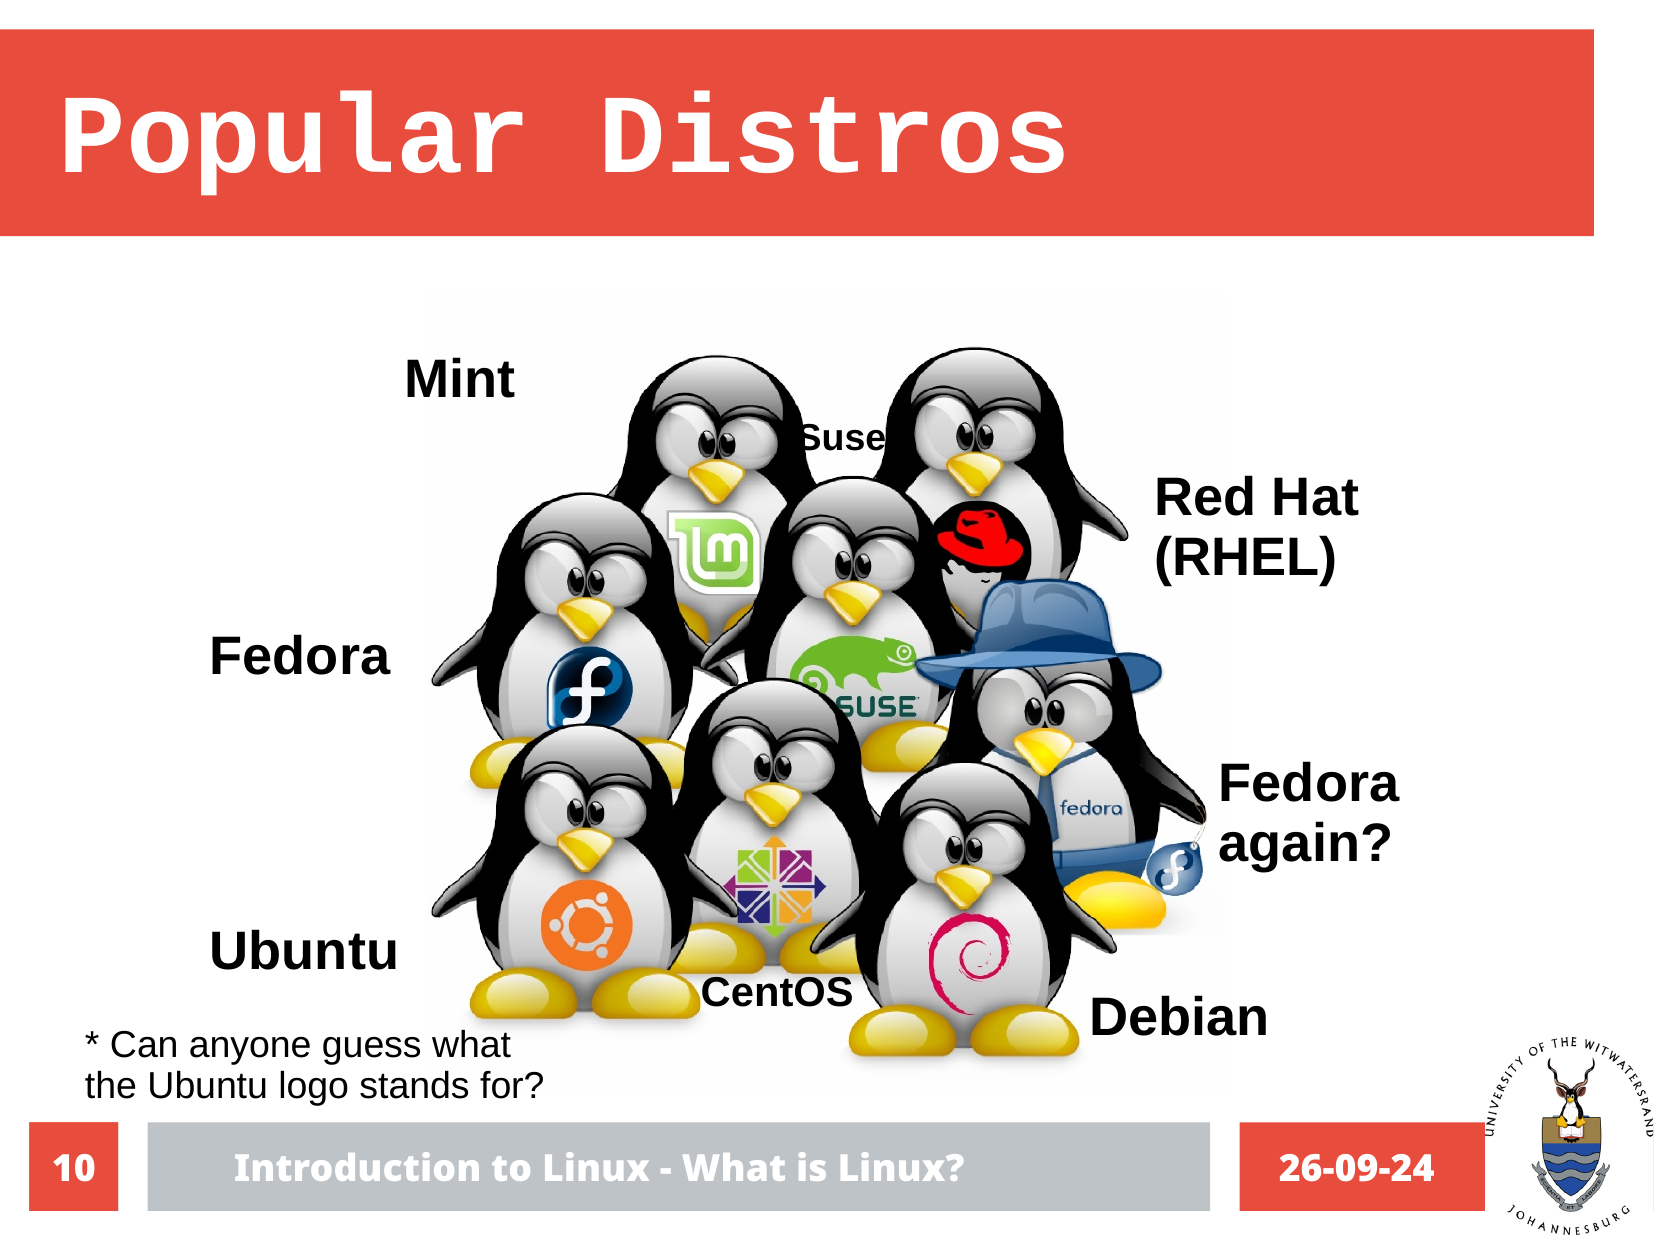

# Popular Distros
Mint
Suse
Red Hat (RHEL)
Fedora
Fedora again?
Ubuntu
CentOS
Debian
* Can anyone guess what the Ubuntu logo stands for?
10
 Introduction to Linux - What is Linux?